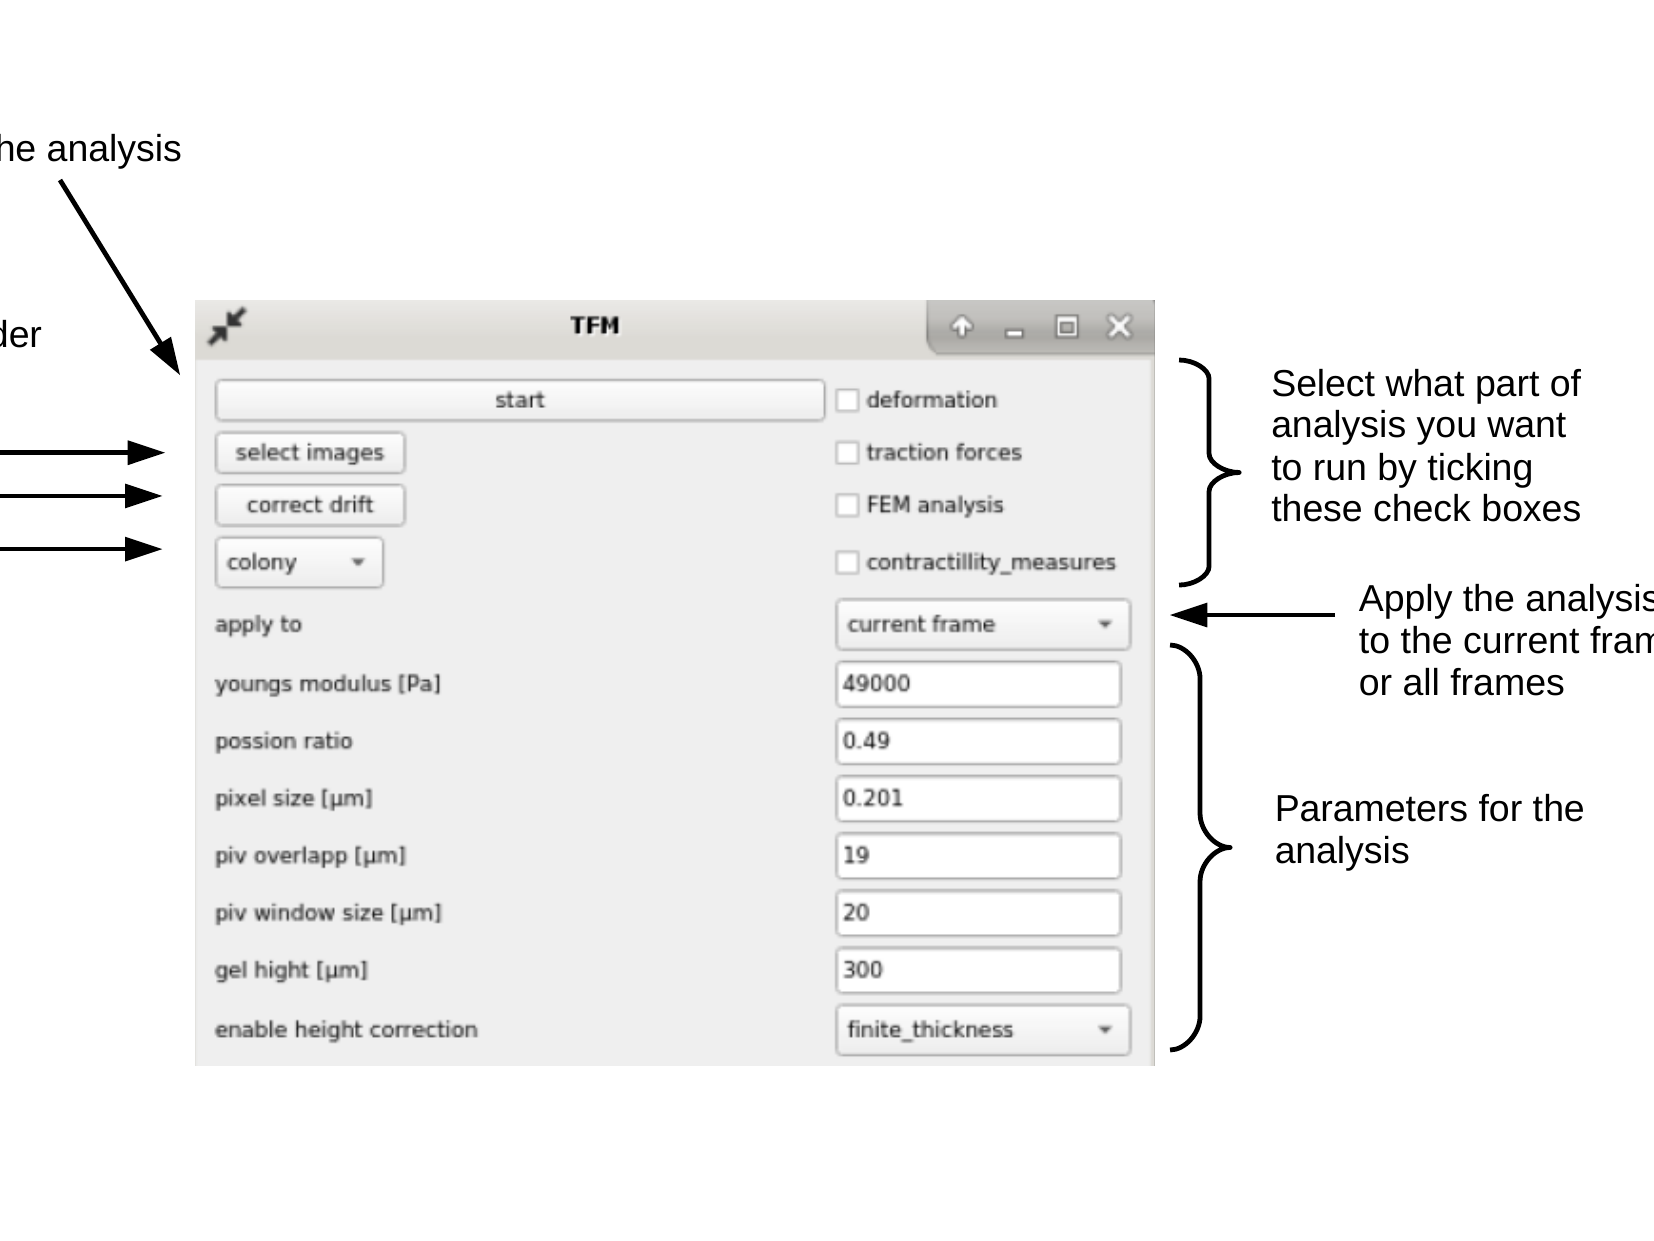

Start the analysis
Open a dialog to select images and the output folder
Select what part of analysis you want to run by ticking these check boxes
Perform drift correction for all frames
Apply the analysis to the current frame or all frames
Switch between “cell layer” and “colony” mode.
Parameters for the analysis